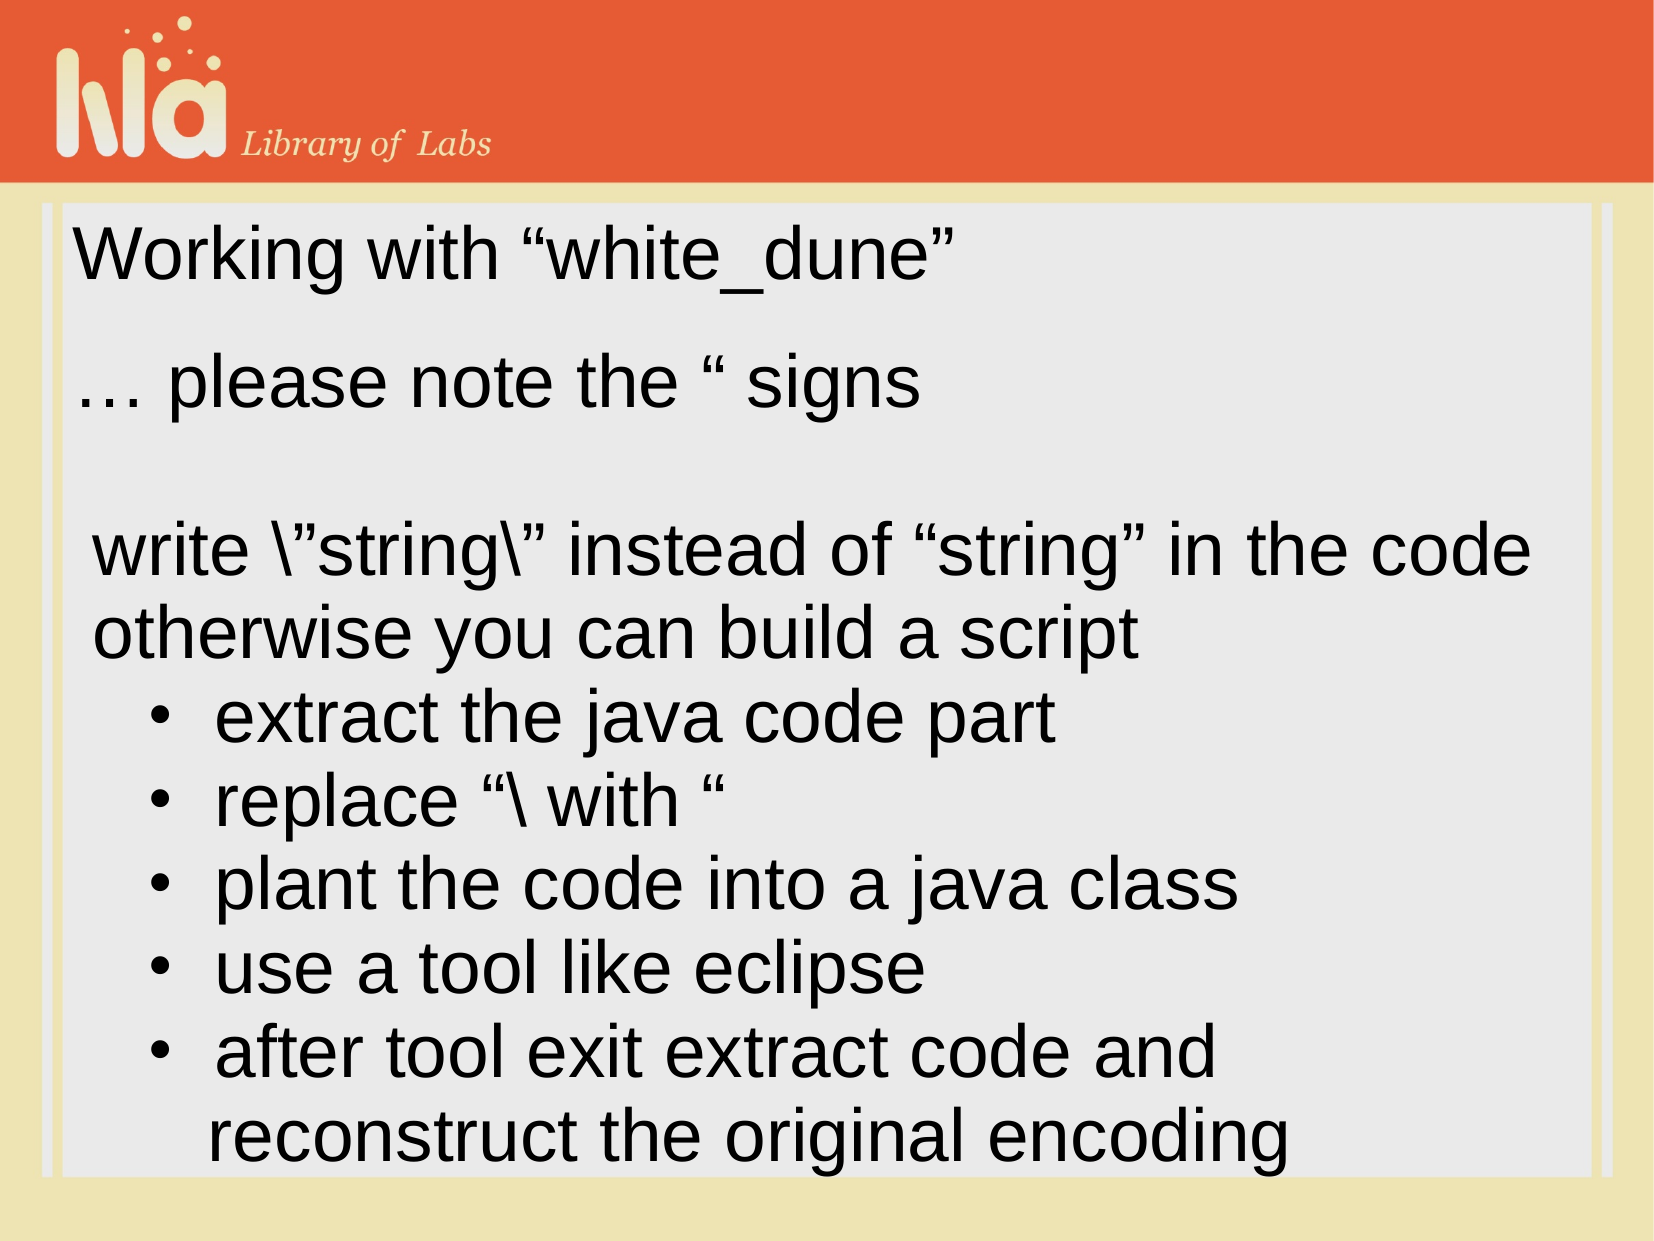

Working with “white_dune”
… please note the “ signs
 write \”string\” instead of “string” in the code
 otherwise you can build a script
 extract the java code part
 replace “\ with “
 plant the code into a java class
 use a tool like eclipse
 after tool exit extract code and
	 reconstruct the original encoding